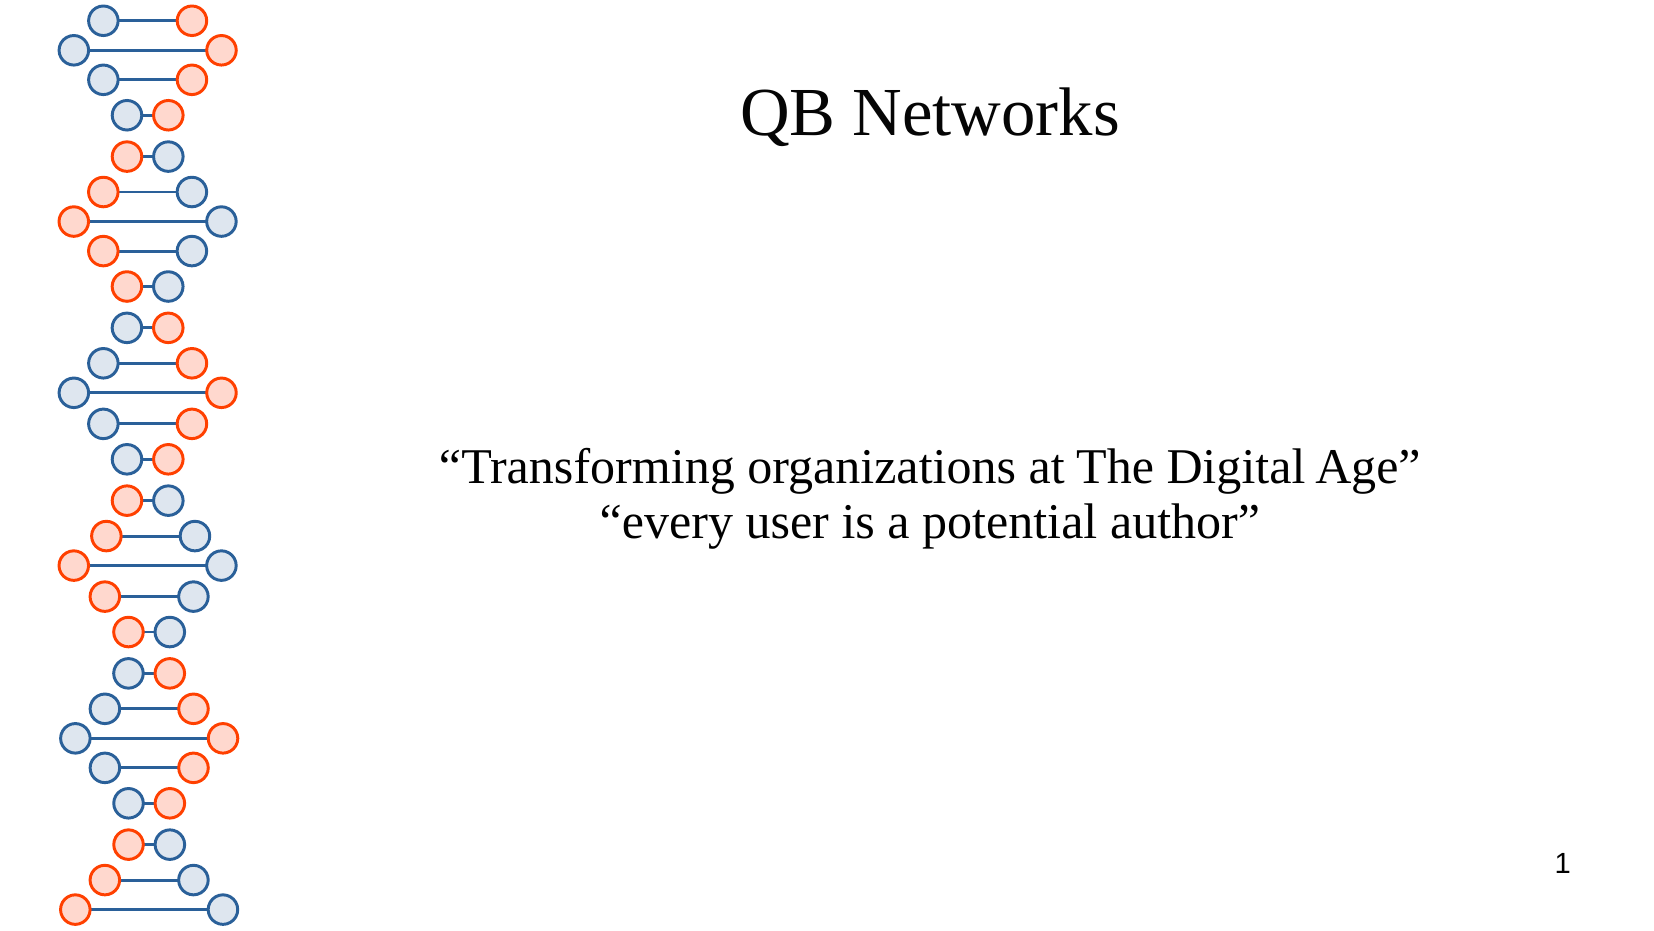

# QB Networks
“Transforming organizations at The Digital Age”
“every user is a potential author”
1